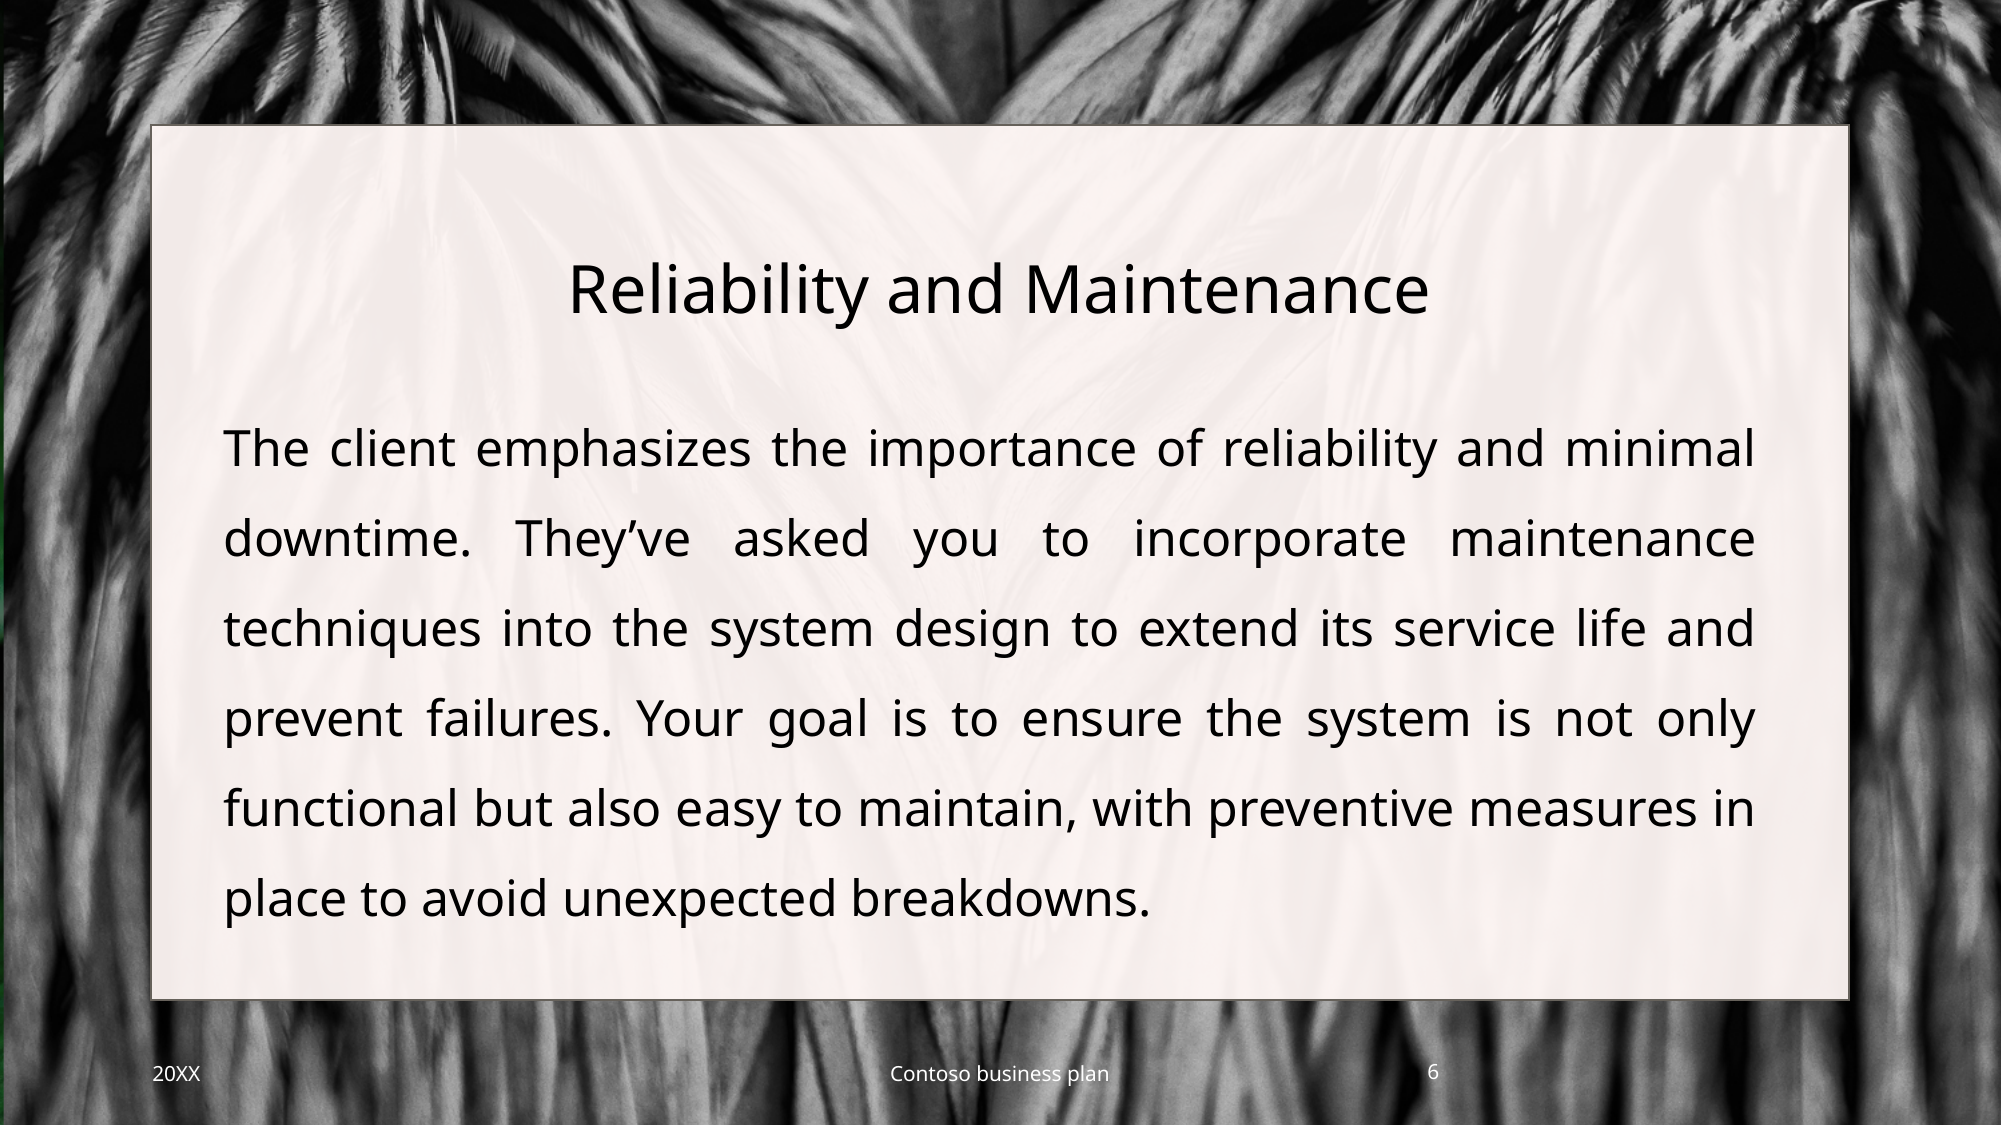

# Reliability and Maintenance
The client emphasizes the importance of reliability and minimal downtime. They’ve asked you to incorporate maintenance techniques into the system design to extend its service life and prevent failures. Your goal is to ensure the system is not only functional but also easy to maintain, with preventive measures in place to avoid unexpected breakdowns.
20XX
Contoso business plan